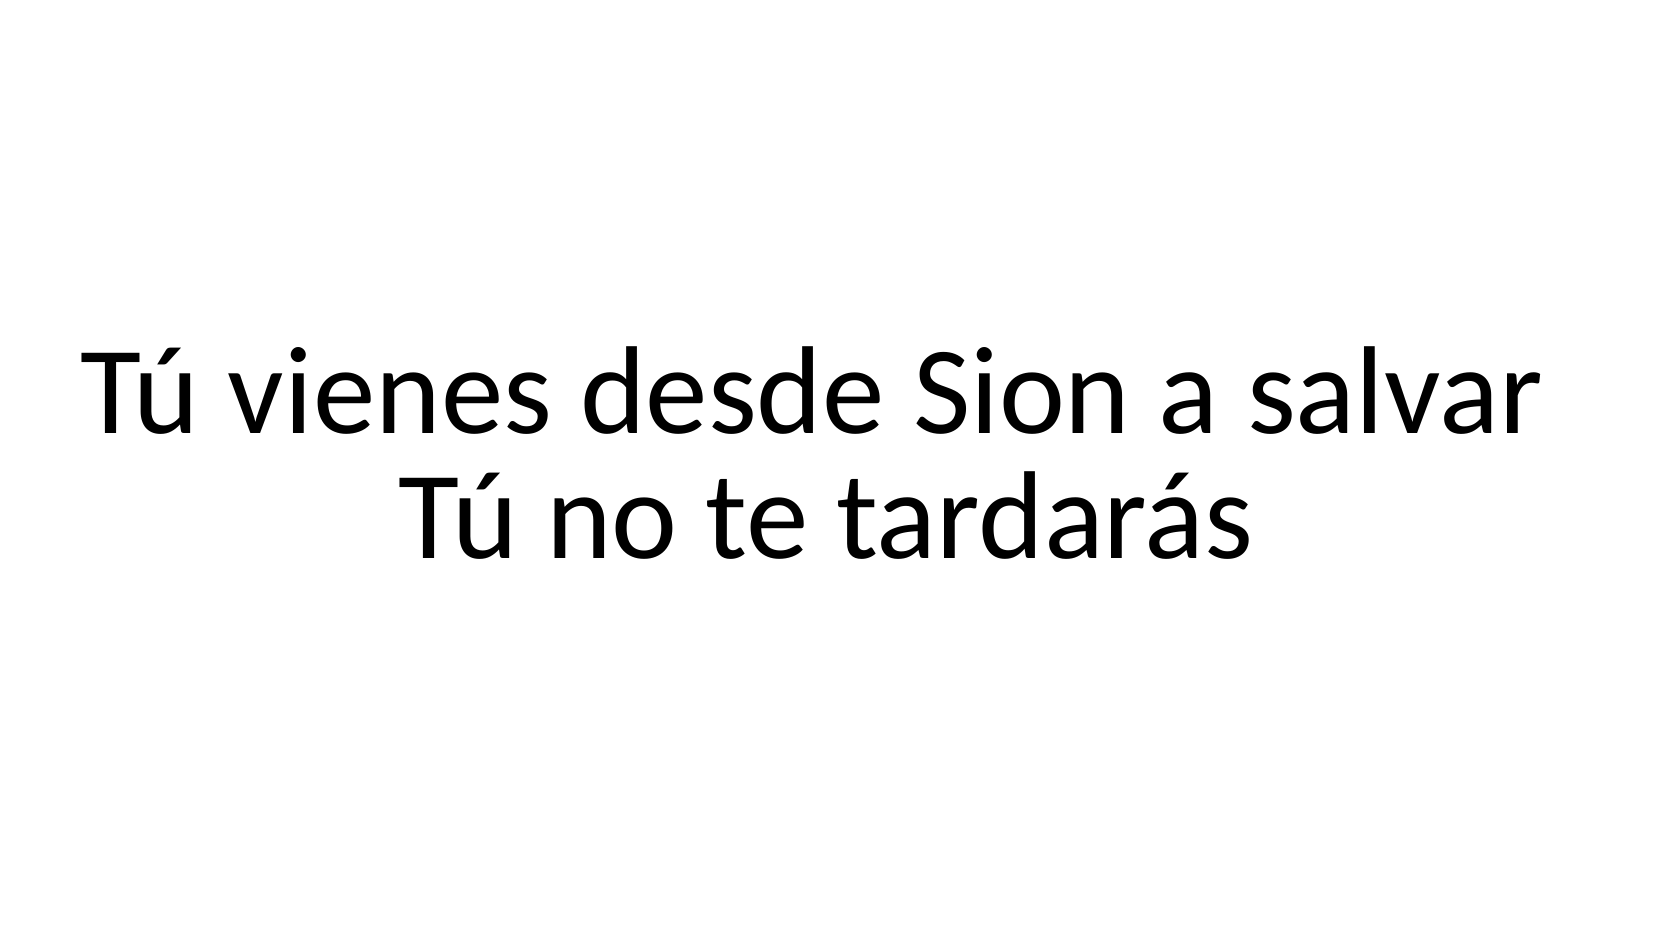

# Tú vienes desde Sion a salvar Tú no te tardarás